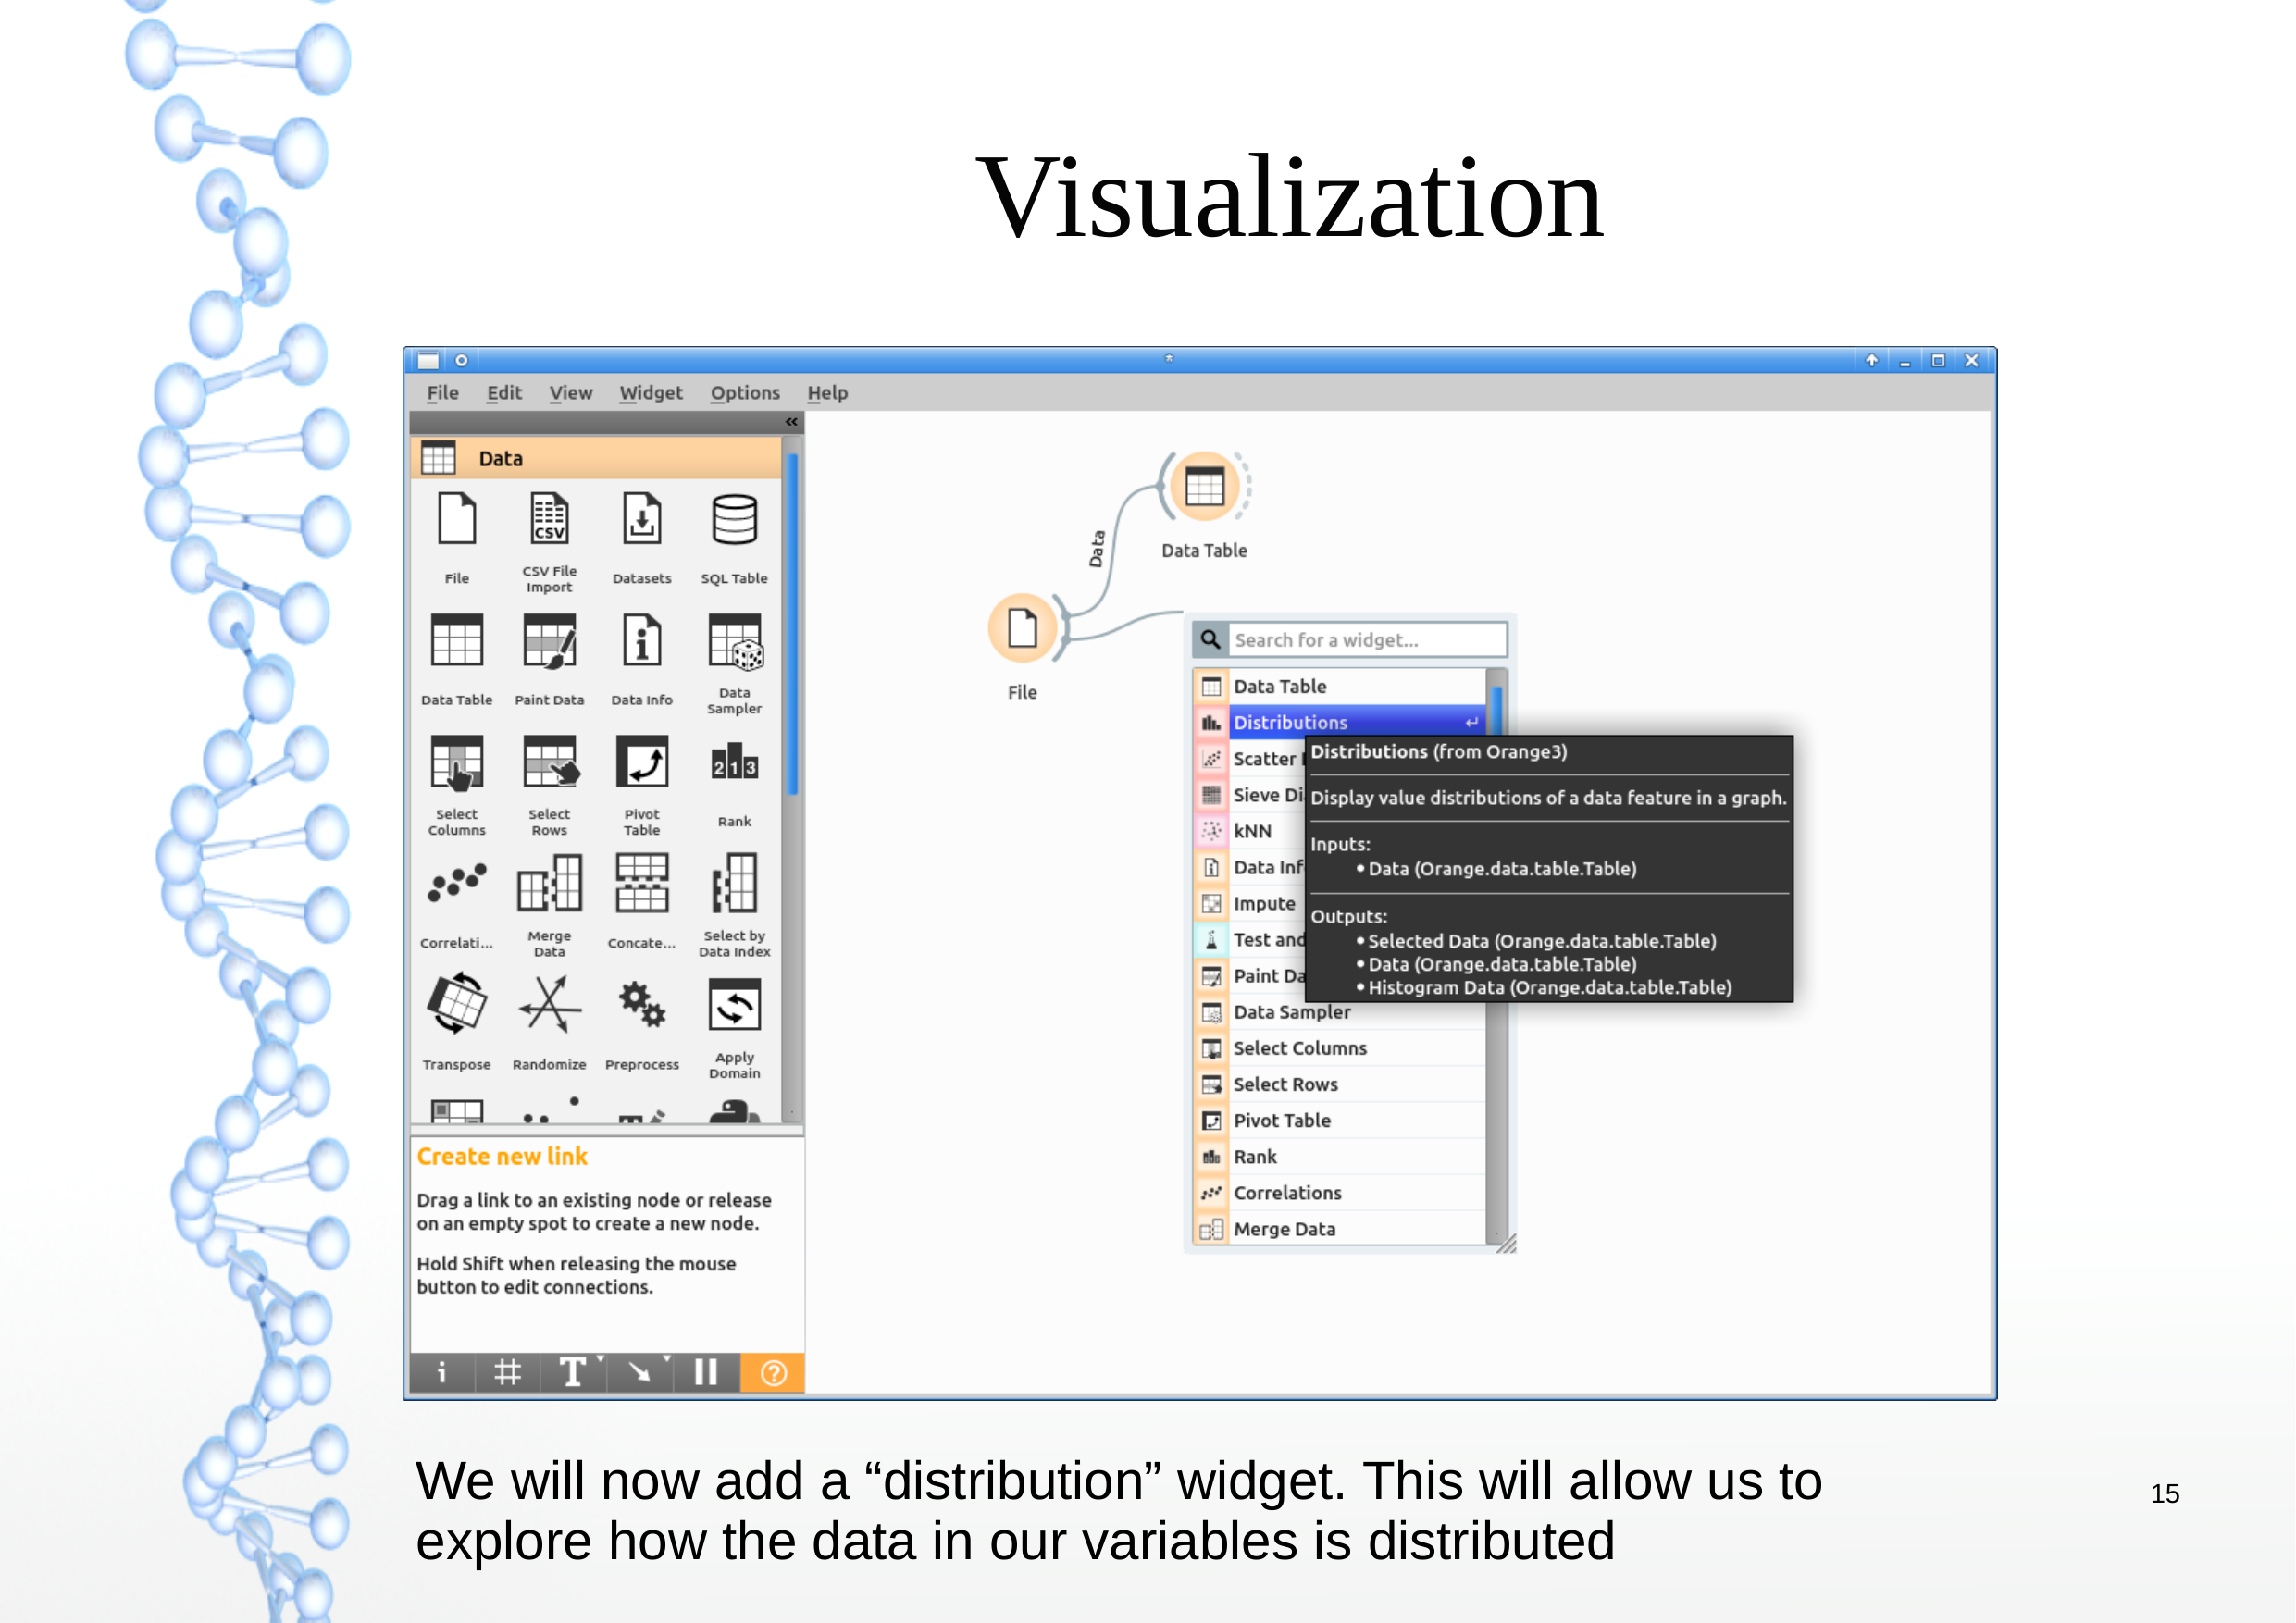

# Visualization
We will now add a “distribution” widget. This will allow us to explore how the data in our variables is distributed
15